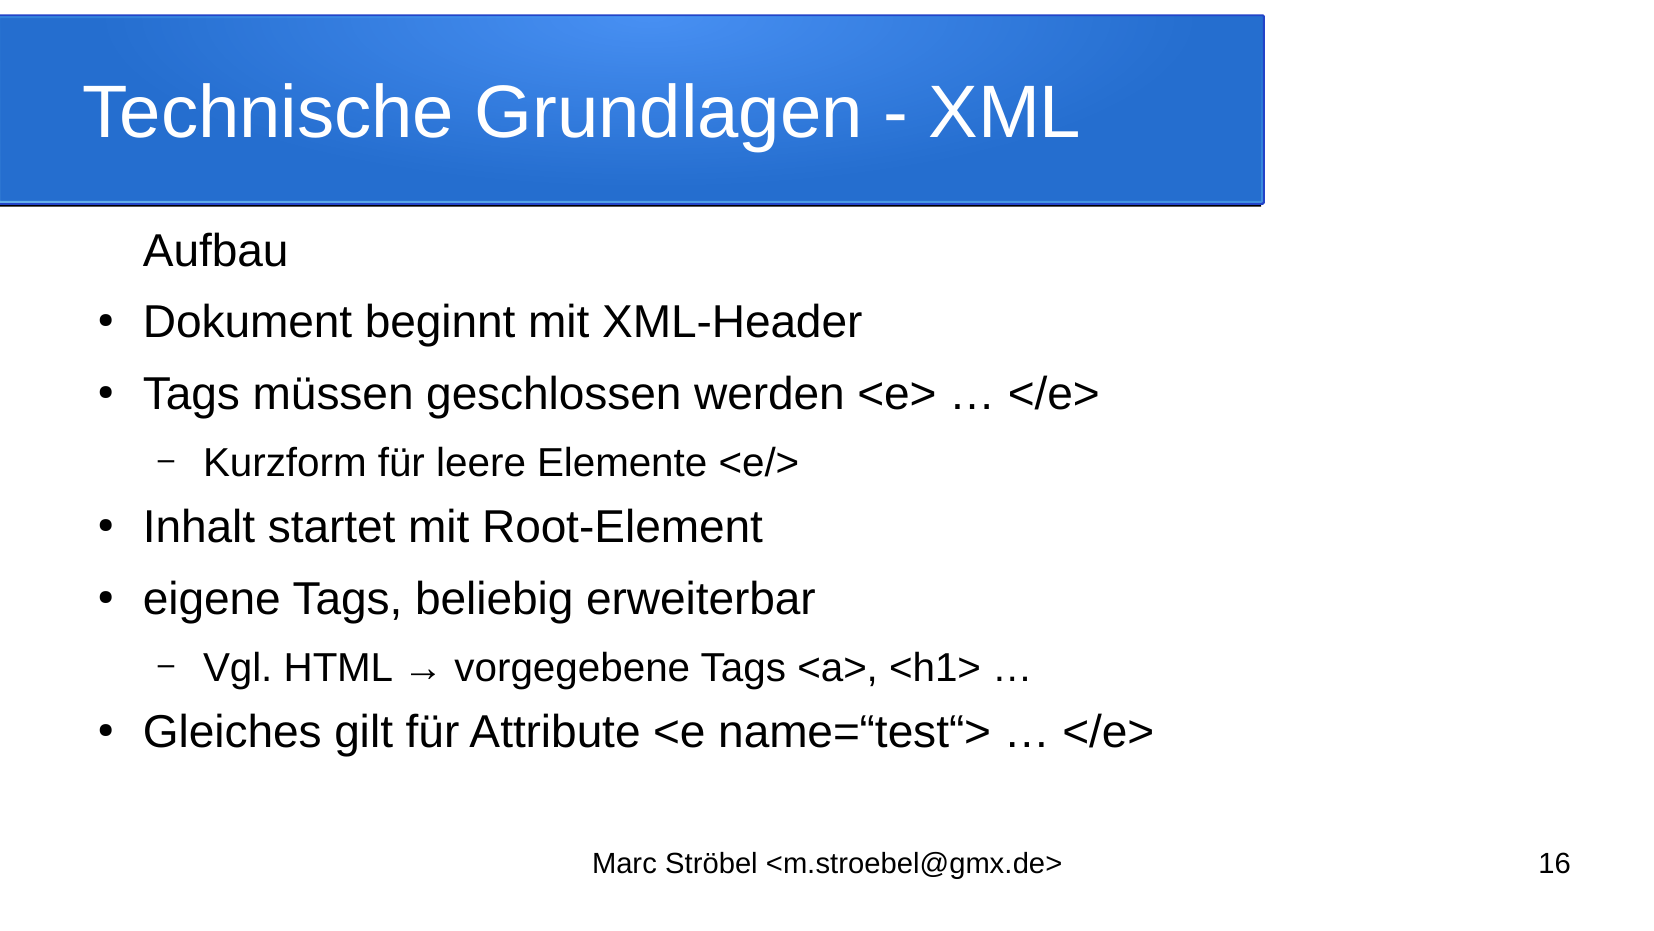

# Technische Grundlagen - XML
Aufbau
Dokument beginnt mit XML-Header
Tags müssen geschlossen werden <e> … </e>
Kurzform für leere Elemente <e/>
Inhalt startet mit Root-Element
eigene Tags, beliebig erweiterbar
Vgl. HTML → vorgegebene Tags <a>, <h1> …
Gleiches gilt für Attribute <e name=“test“> … </e>
Marc Ströbel <m.stroebel@gmx.de>
16